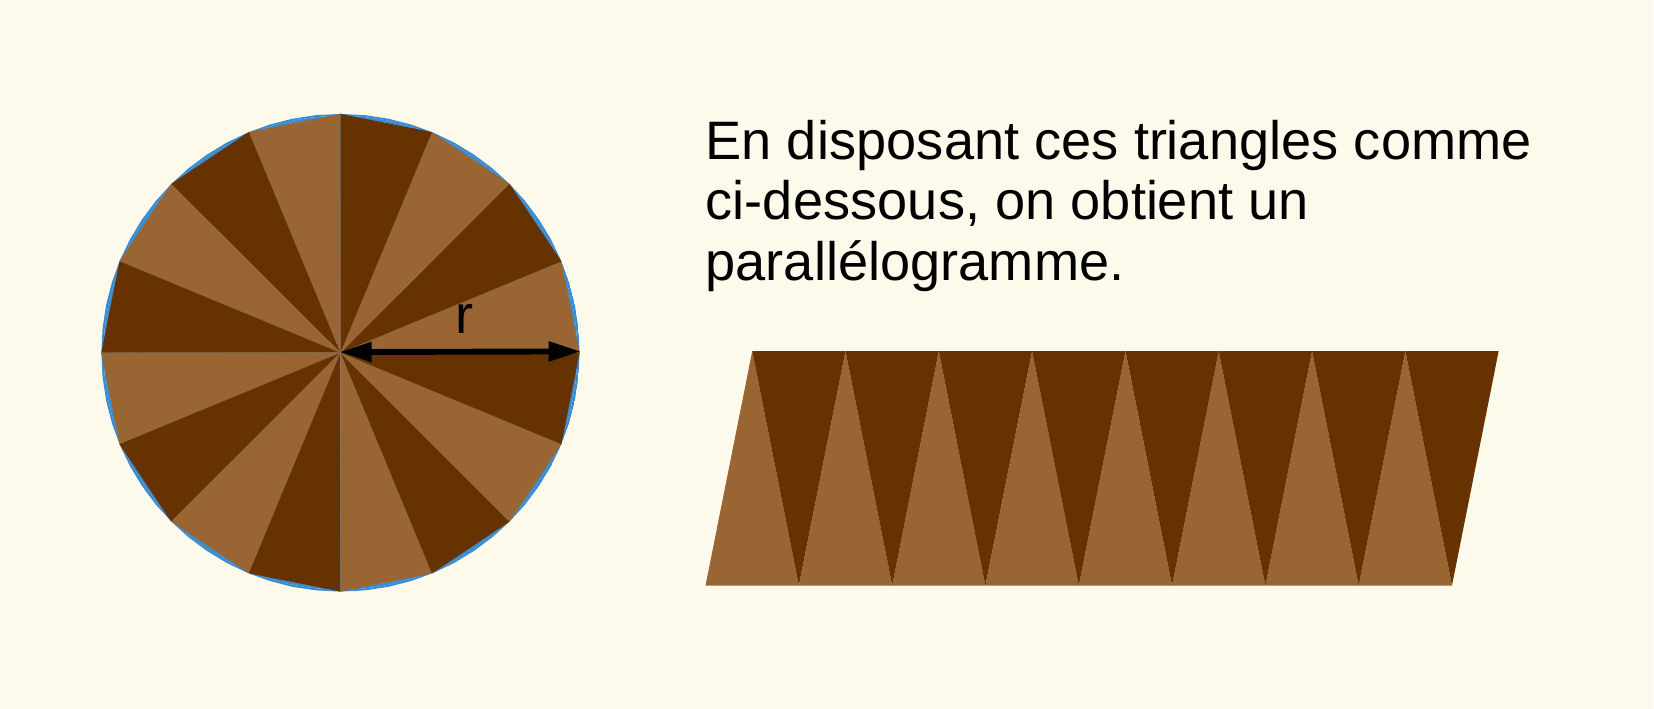

r
En disposant ces triangles comme ci-dessous, on obtient un parallélogramme.